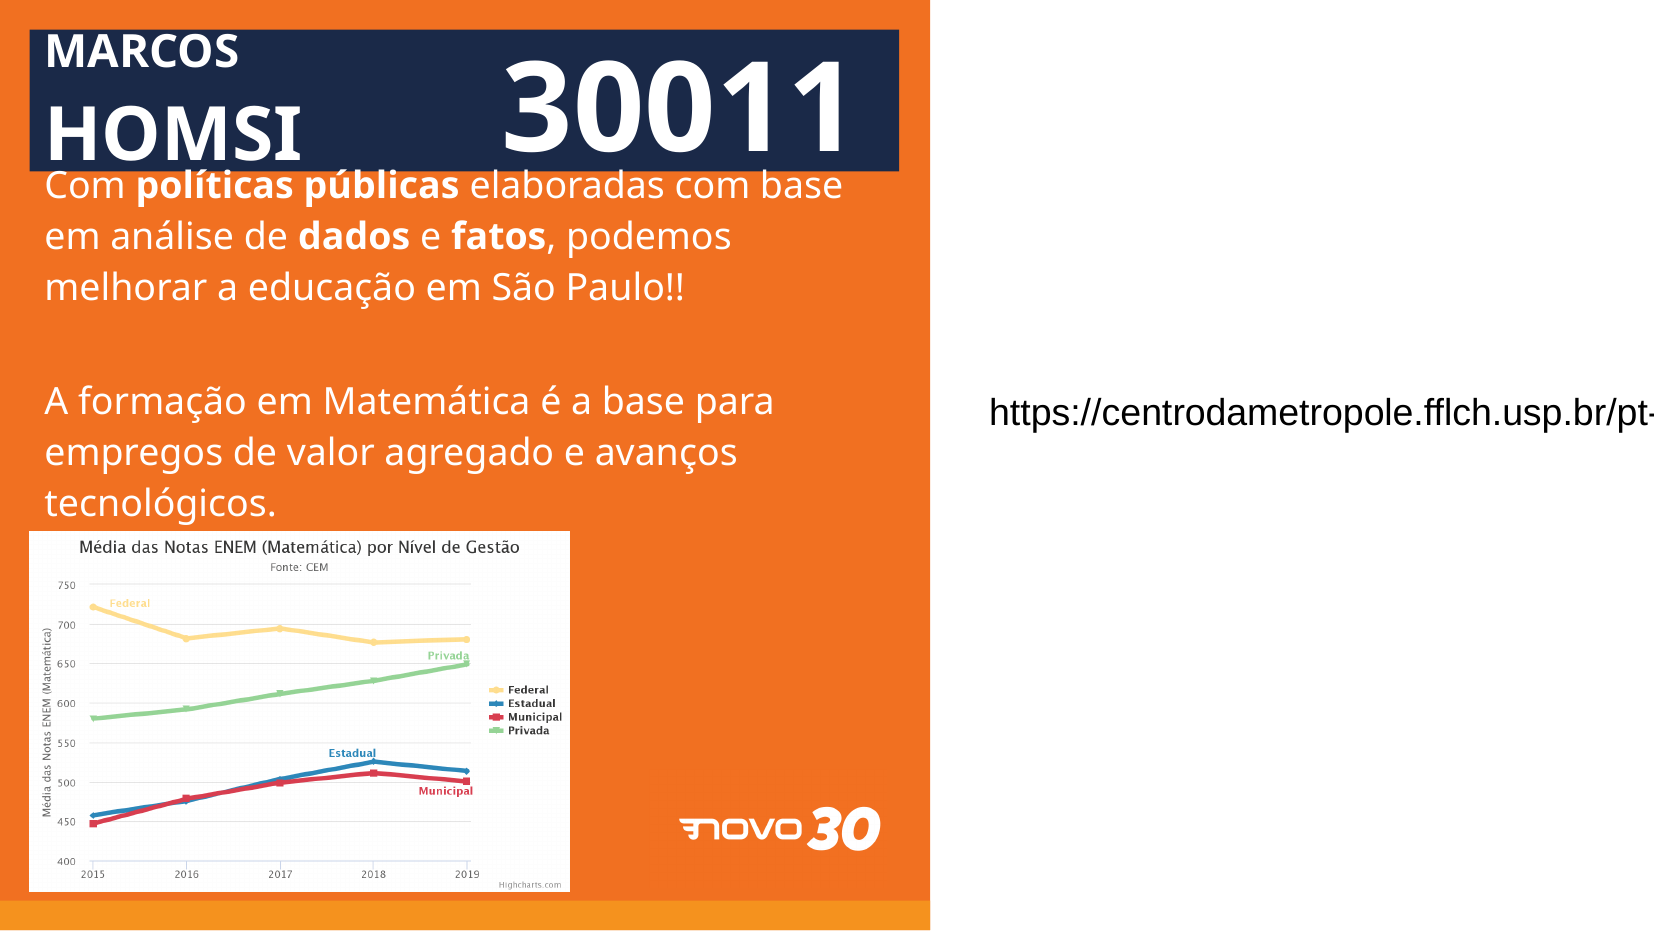

MARCOS
HOMSI
30011
Com políticas públicas elaboradas com base em análise de dados e fatos, podemos melhorar a educação em São Paulo!!
A formação em Matemática é a base para empregos de valor agregado e avanços tecnológicos.
https://centrodametropole.fflch.usp.br/pt-br/indicadores-educacao